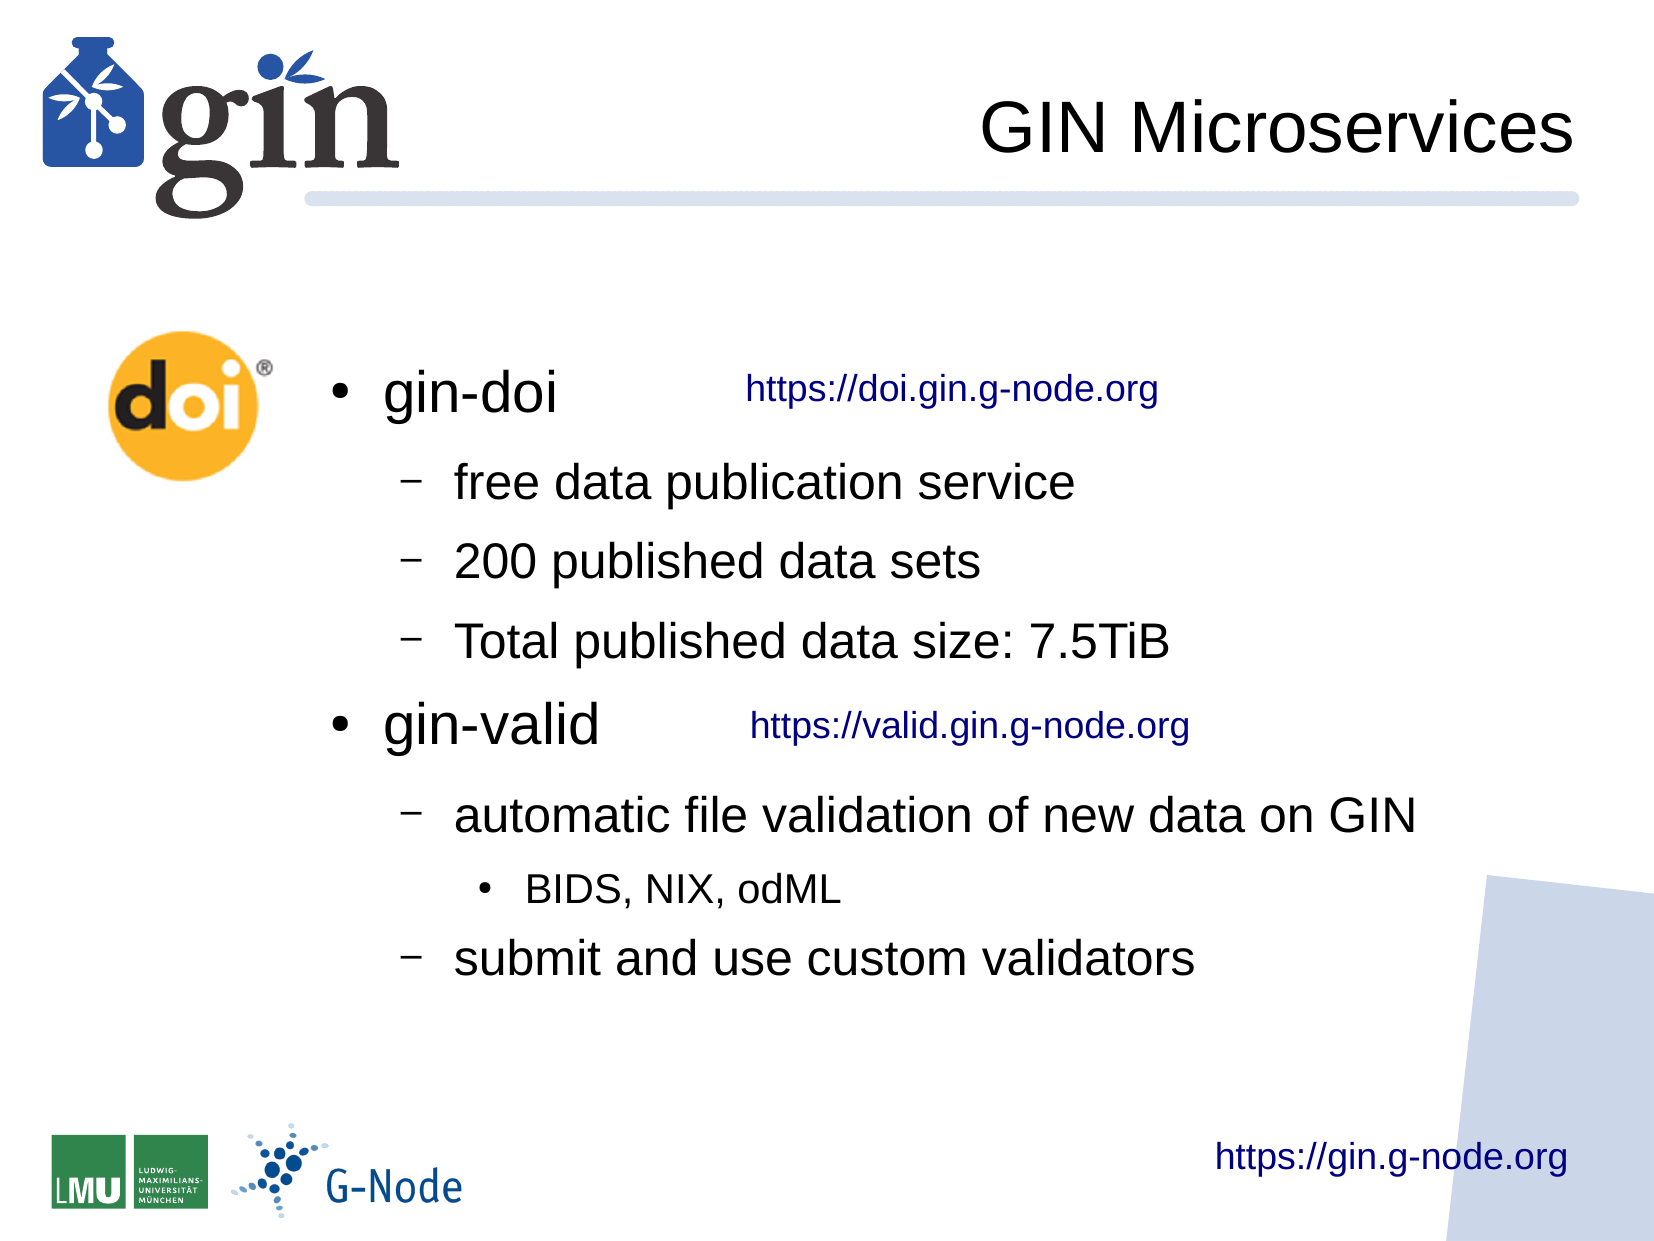

GIN Microservices
# gin-doi
free data publication service
200 published data sets
Total published data size: 7.5TiB
gin-valid
automatic file validation of new data on GIN
BIDS, NIX, odML
submit and use custom validators
https://doi.gin.g-node.org
https://valid.gin.g-node.org
https://gin.g-node.org